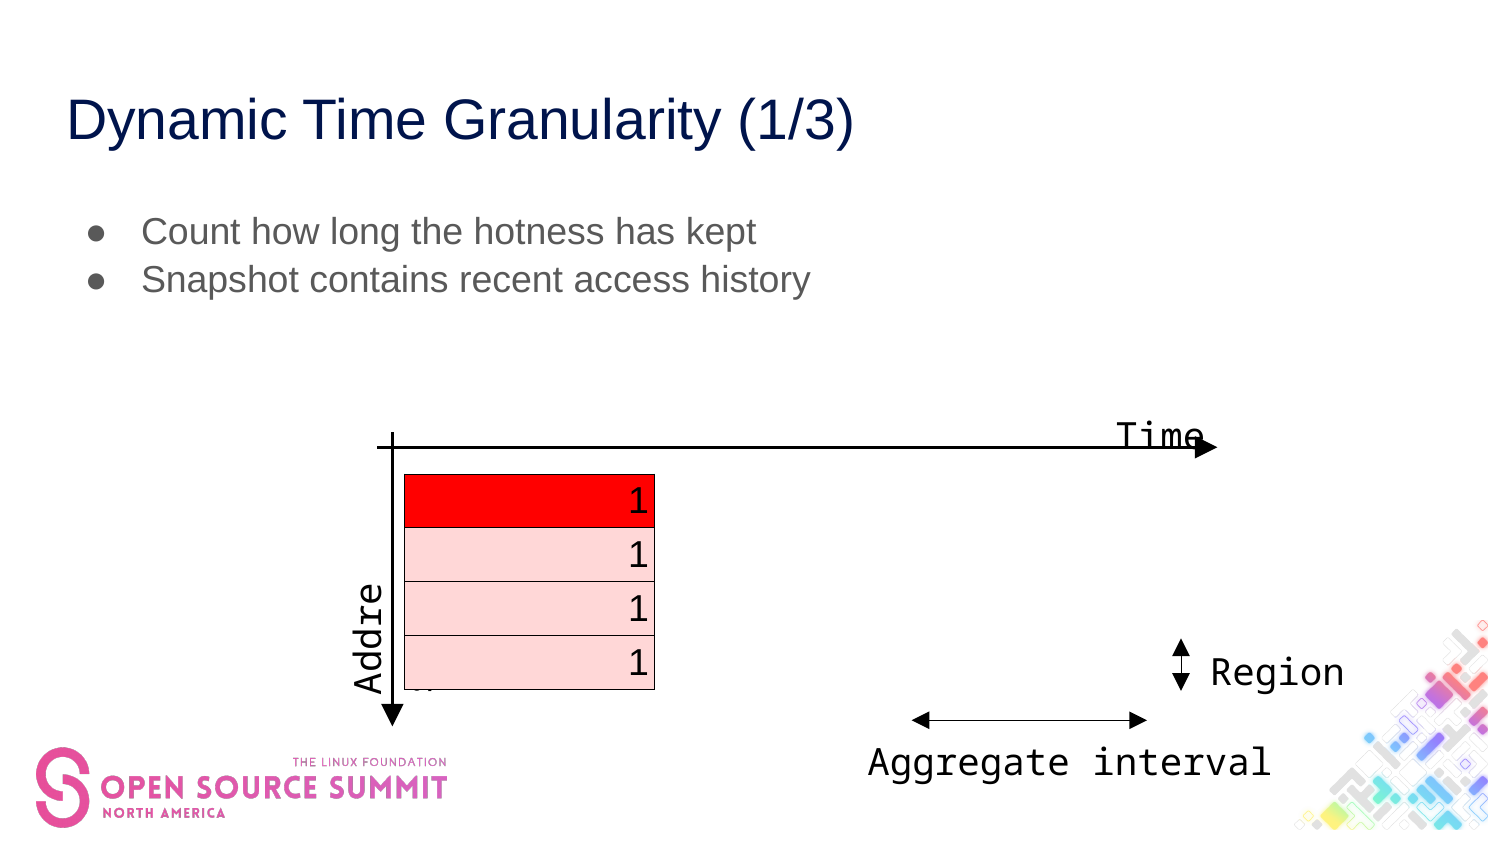

# Dynamic Time Granularity (1/3)
Count how long the hotness has kept
Snapshot contains recent access history
Time
| 1 |
| --- |
| 1 |
| 1 |
| 1 |
Address
Region
Aggregate interval